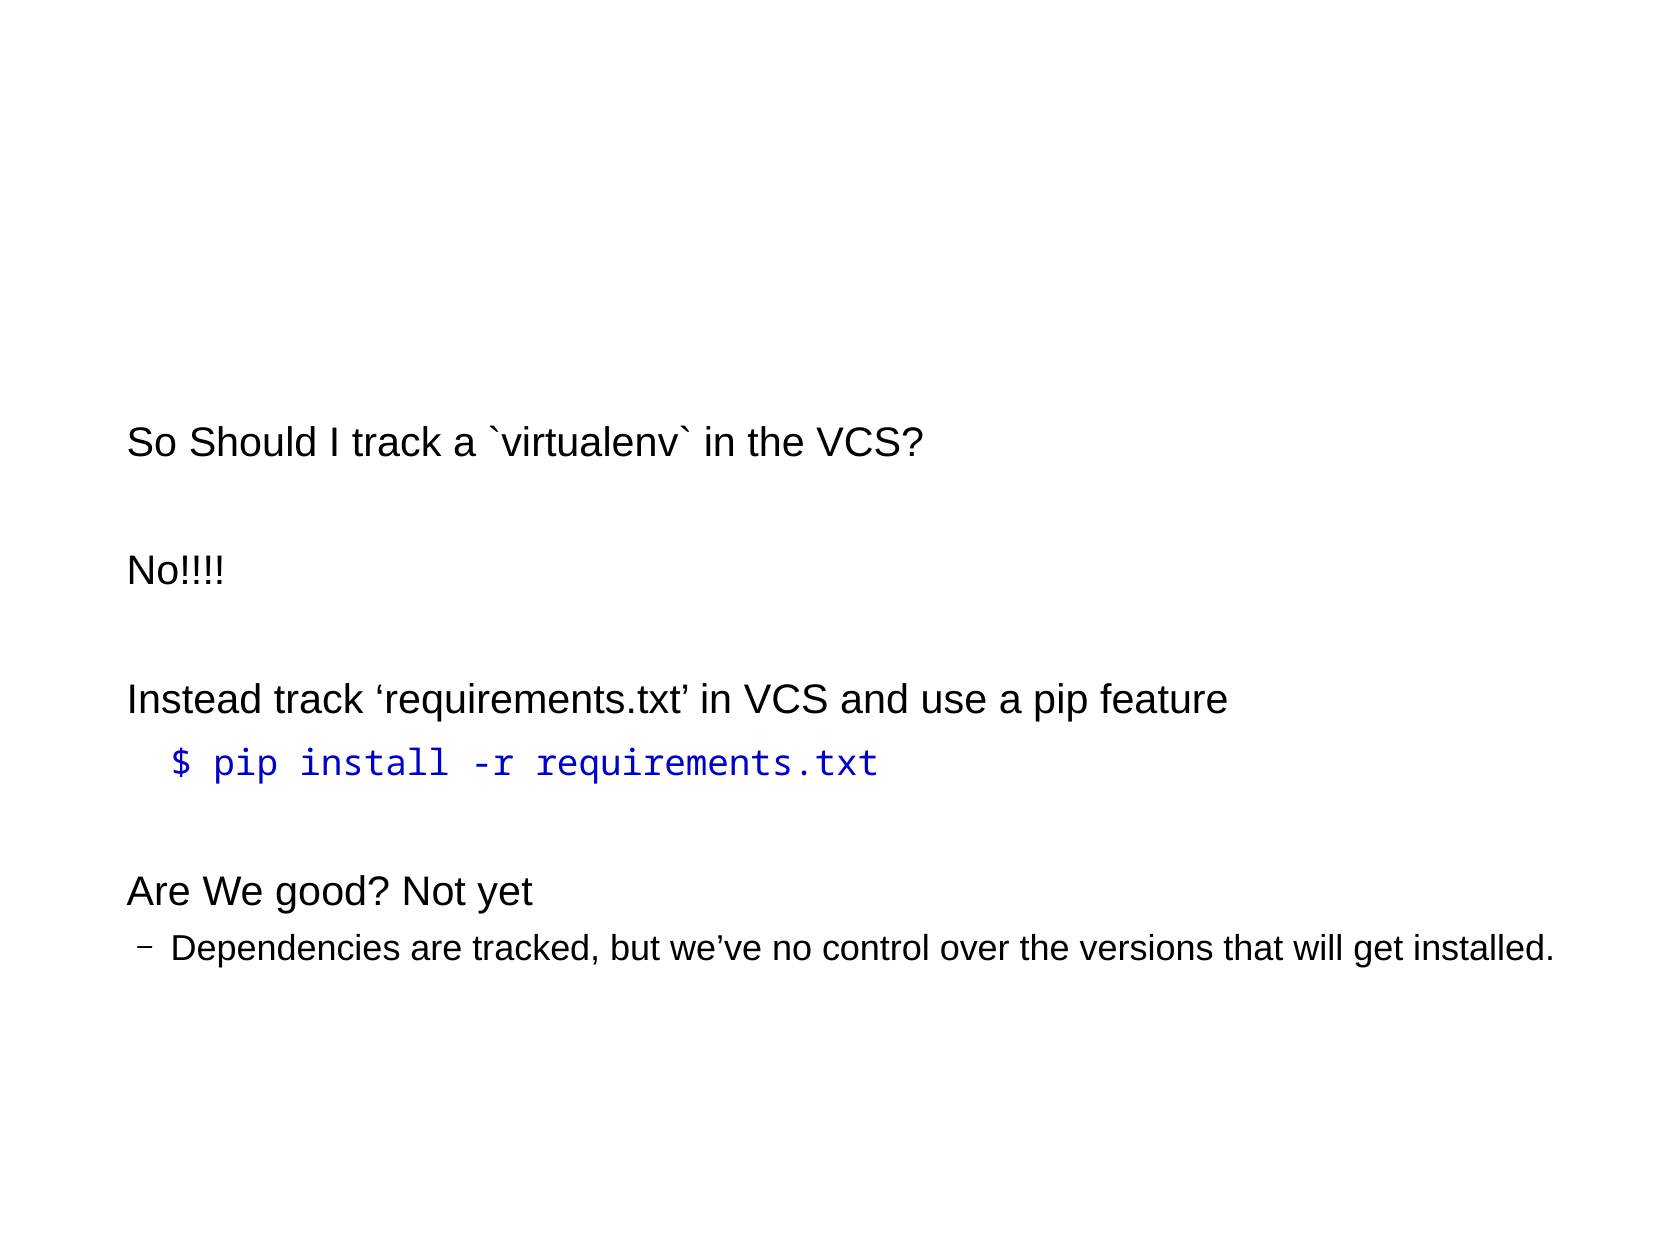

#
So Should I track a `virtualenv` in the VCS?
No!!!!
Instead track ‘requirements.txt’ in VCS and use a pip feature
$ pip install -r requirements.txt
Are We good? Not yet
Dependencies are tracked, but we’ve no control over the versions that will get installed.